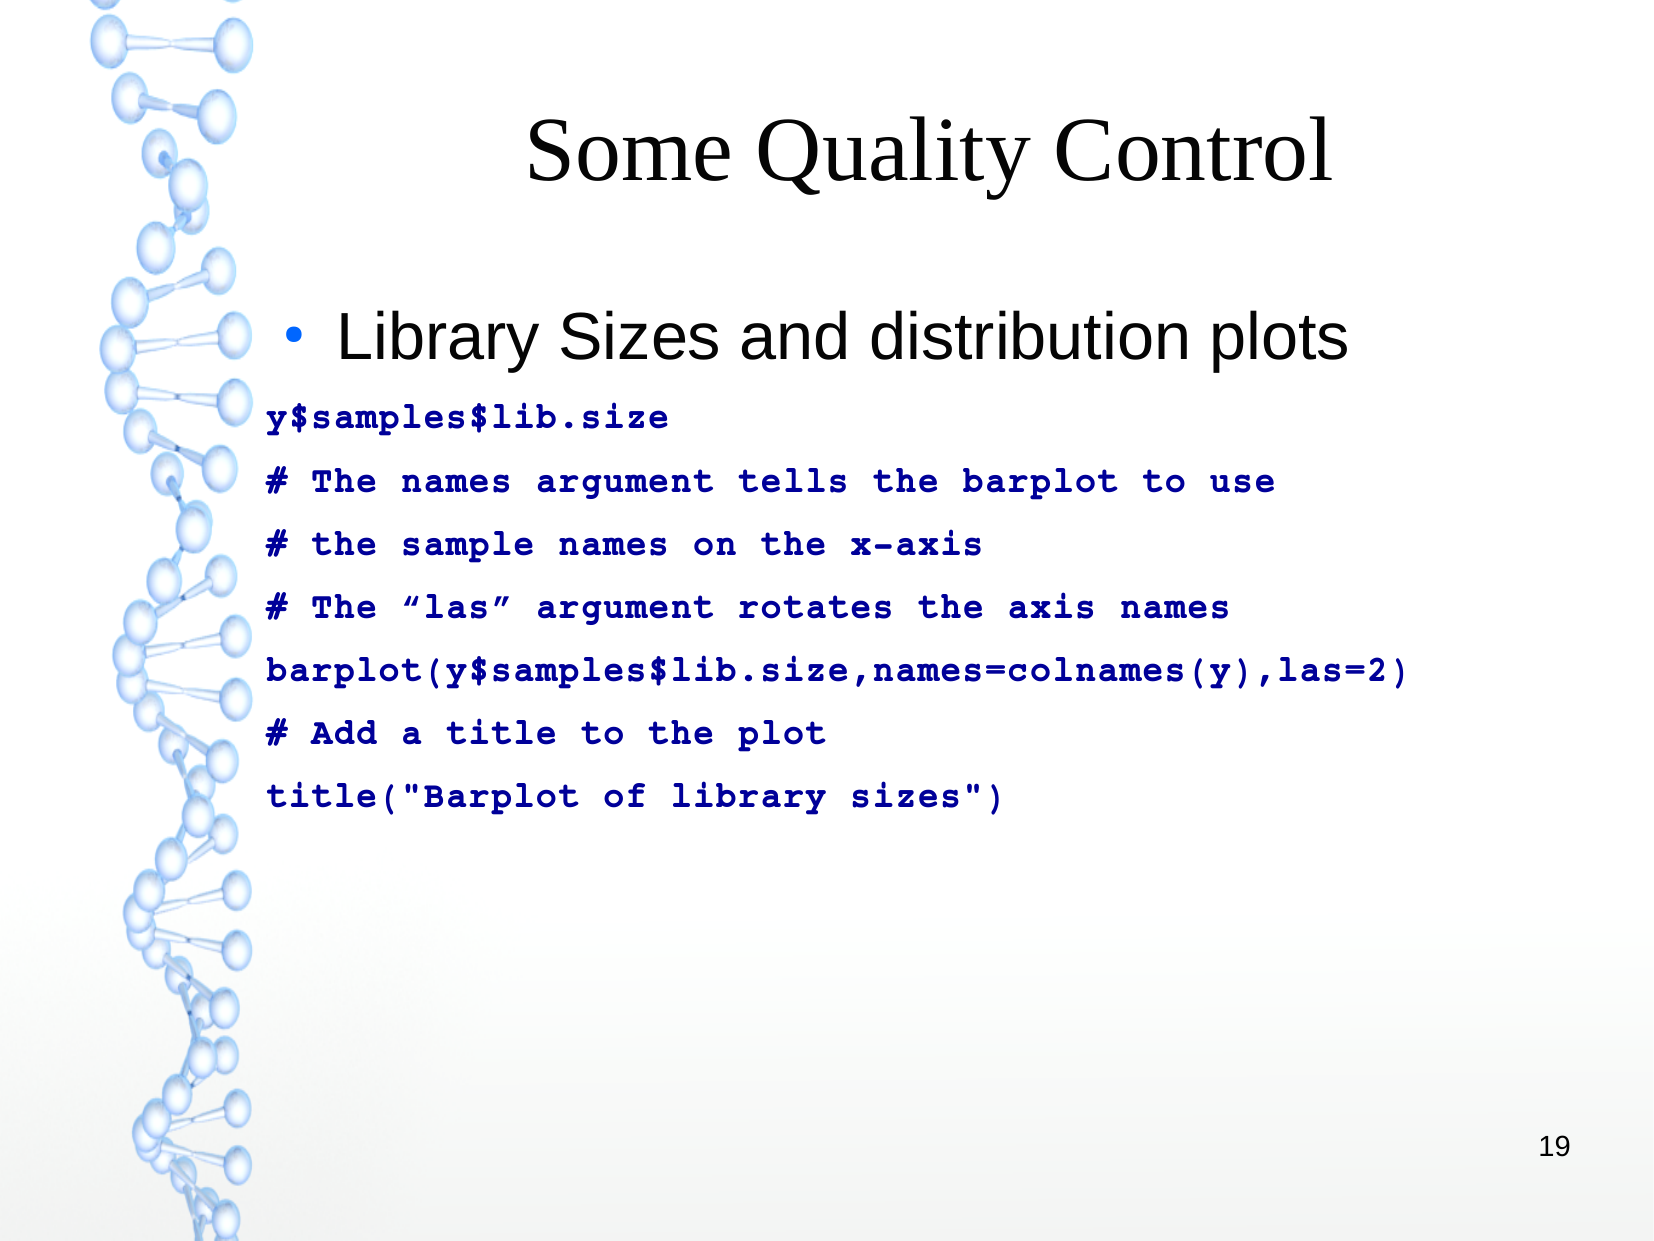

# Some Quality Control
Library Sizes and distribution plots
y$samples$lib.size
# The names argument tells the barplot to use
# the sample names on the x-axis
# The “las” argument rotates the axis names
barplot(y$samples$lib.size,names=colnames(y),las=2)
# Add a title to the plot
title("Barplot of library sizes")
19